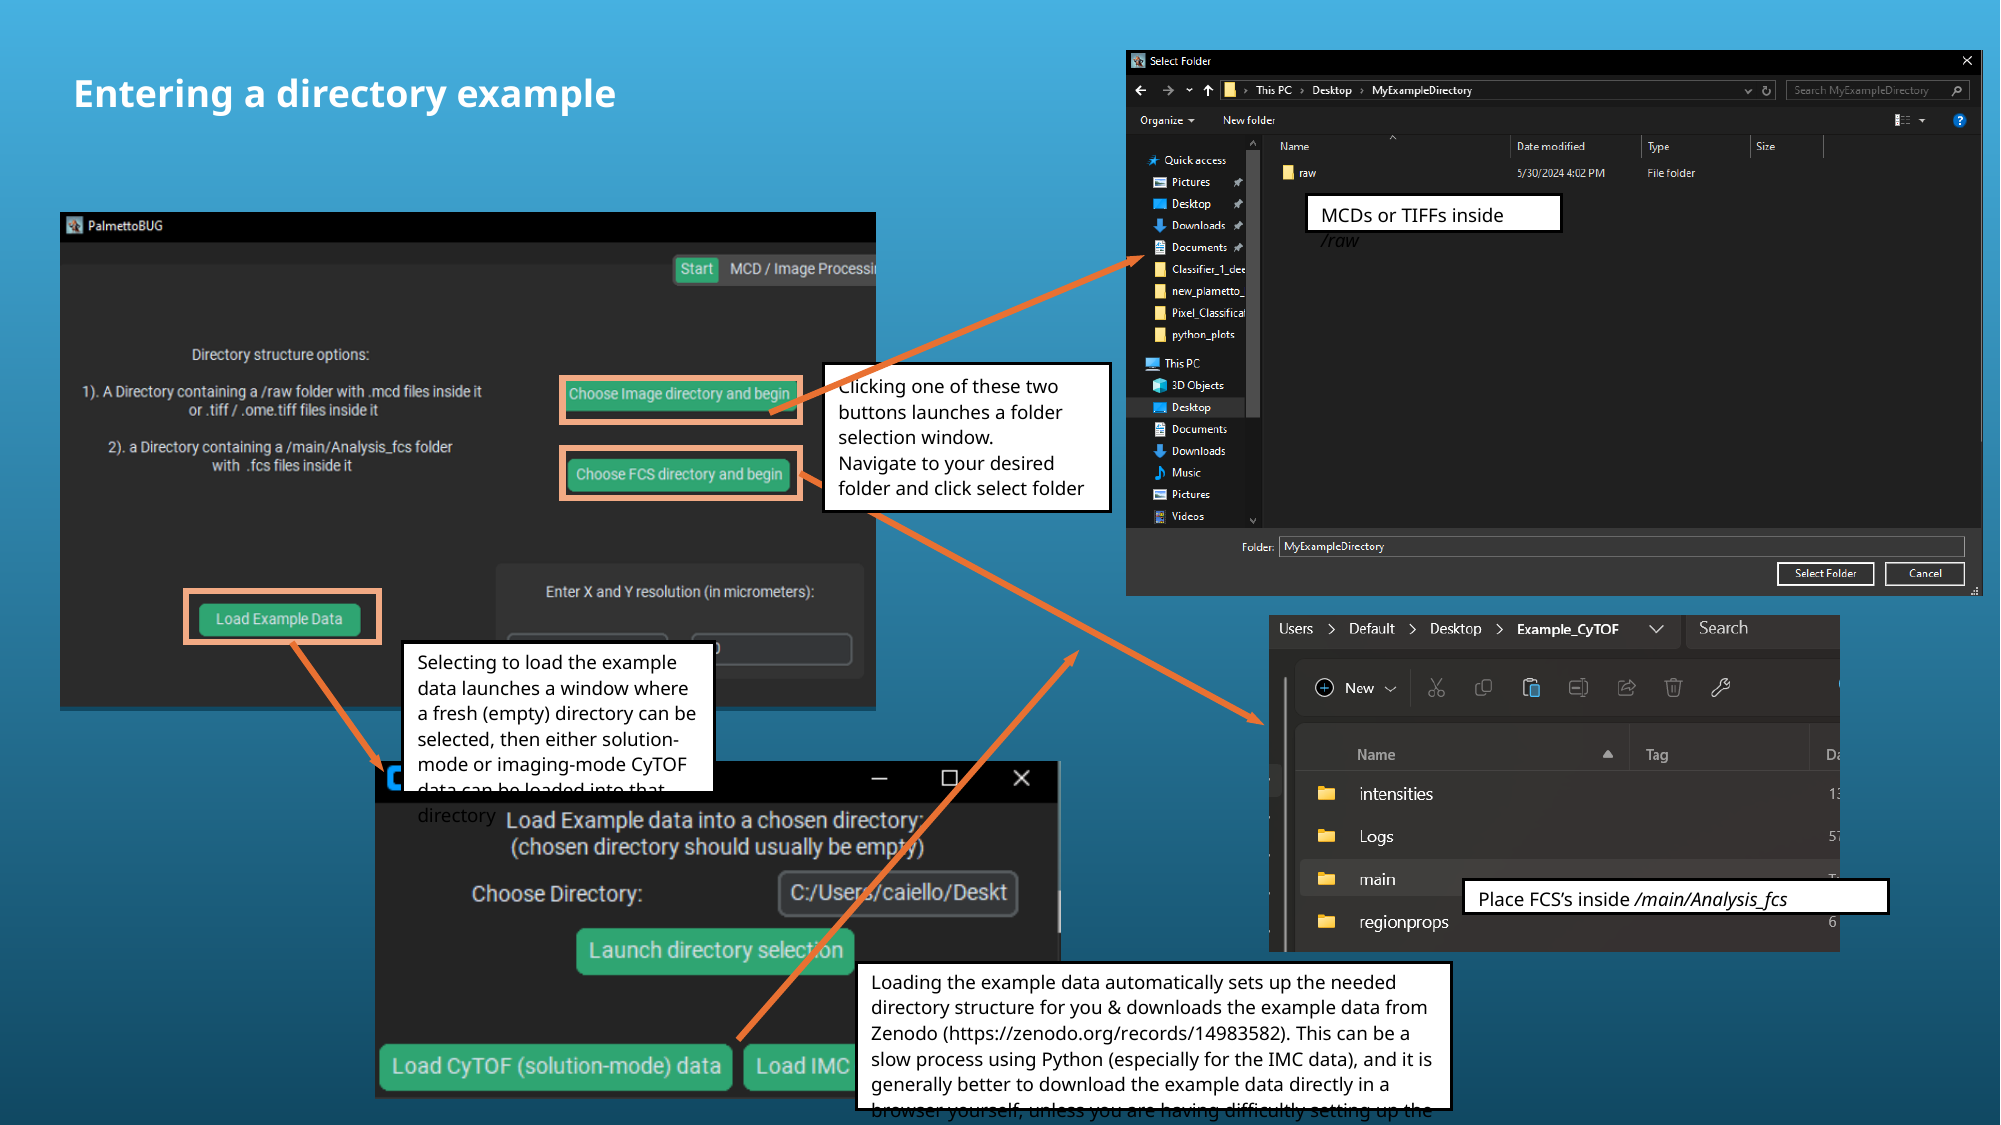

Entering a directory example
MCDs or TIFFs inside /raw
Clicking one of these two buttons launches a folder selection window.
Navigate to your desired folder and click select folder
Selecting to load the example data launches a window where a fresh (empty) directory can be selected, then either solution-mode or imaging-mode CyTOF data can be loaded into that directory
Place FCS’s inside /main/Analysis_fcs
Loading the example data automatically sets up the needed directory structure for you & downloads the example data from Zenodo (https://zenodo.org/records/14983582). This can be a slow process using Python (especially for the IMC data), and it is generally better to download the example data directly in a browser yourself, unless you are having difficultly setting up the initial directory structure